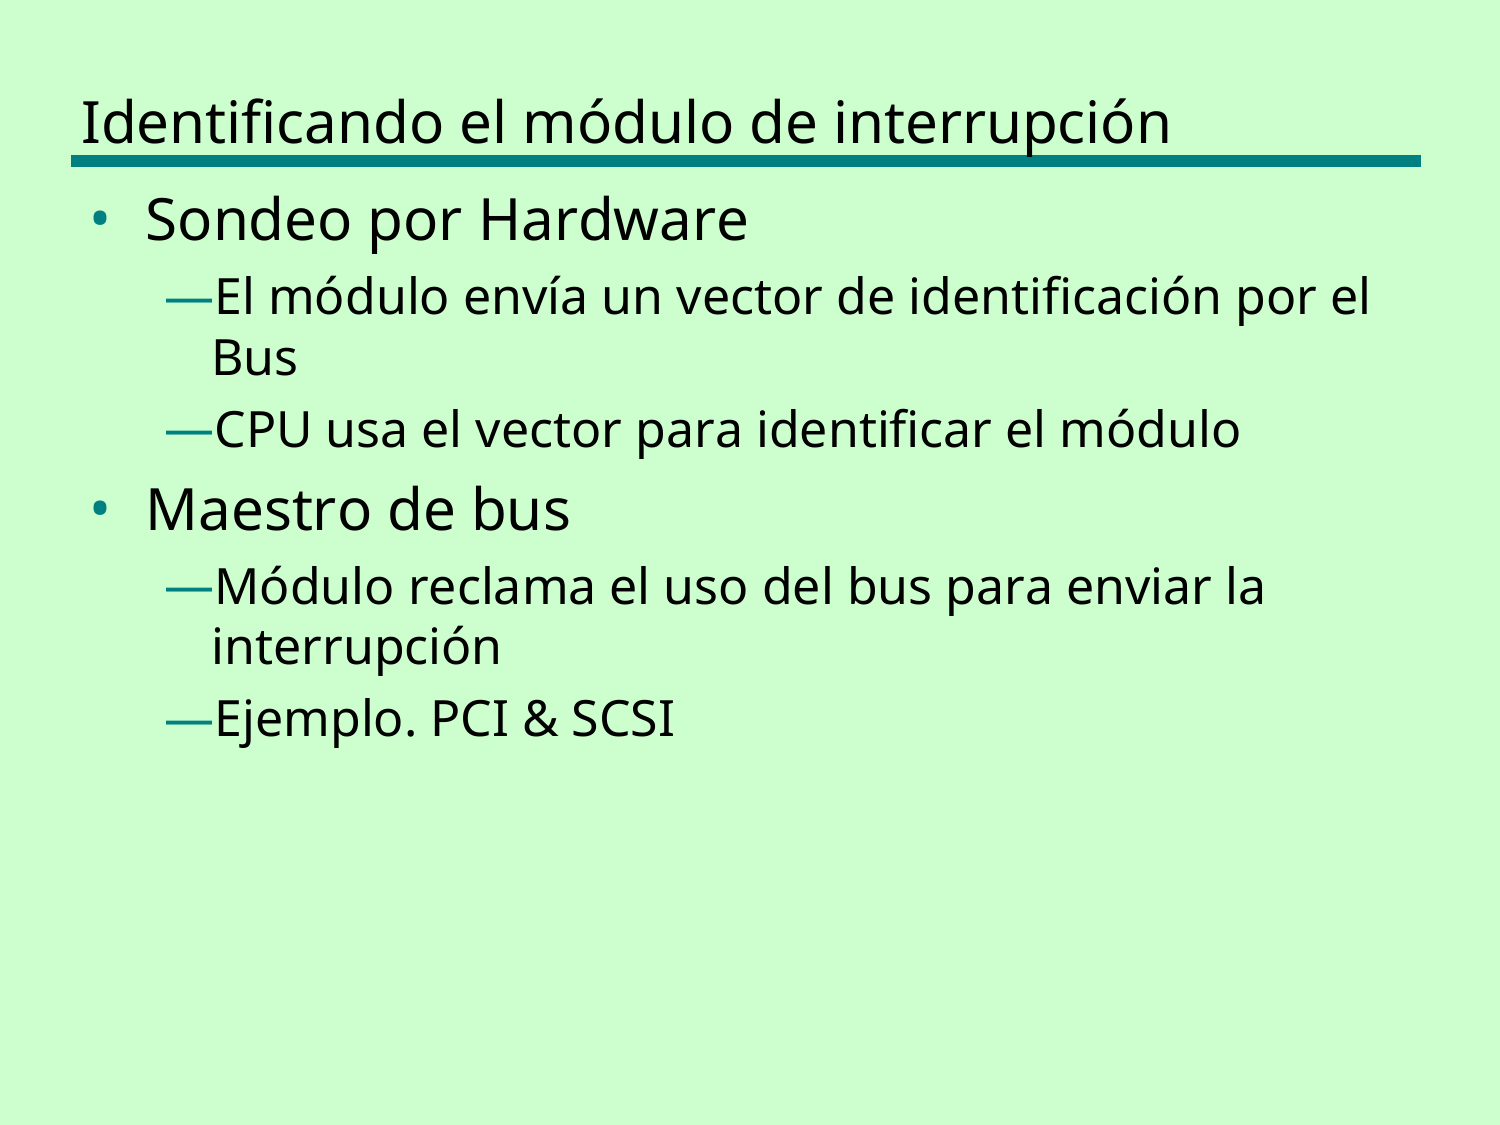

# Identificando el módulo de interrupción
Sondeo por Hardware
El módulo envía un vector de identificación por el Bus
CPU usa el vector para identificar el módulo
Maestro de bus
Módulo reclama el uso del bus para enviar la interrupción
Ejemplo. PCI & SCSI